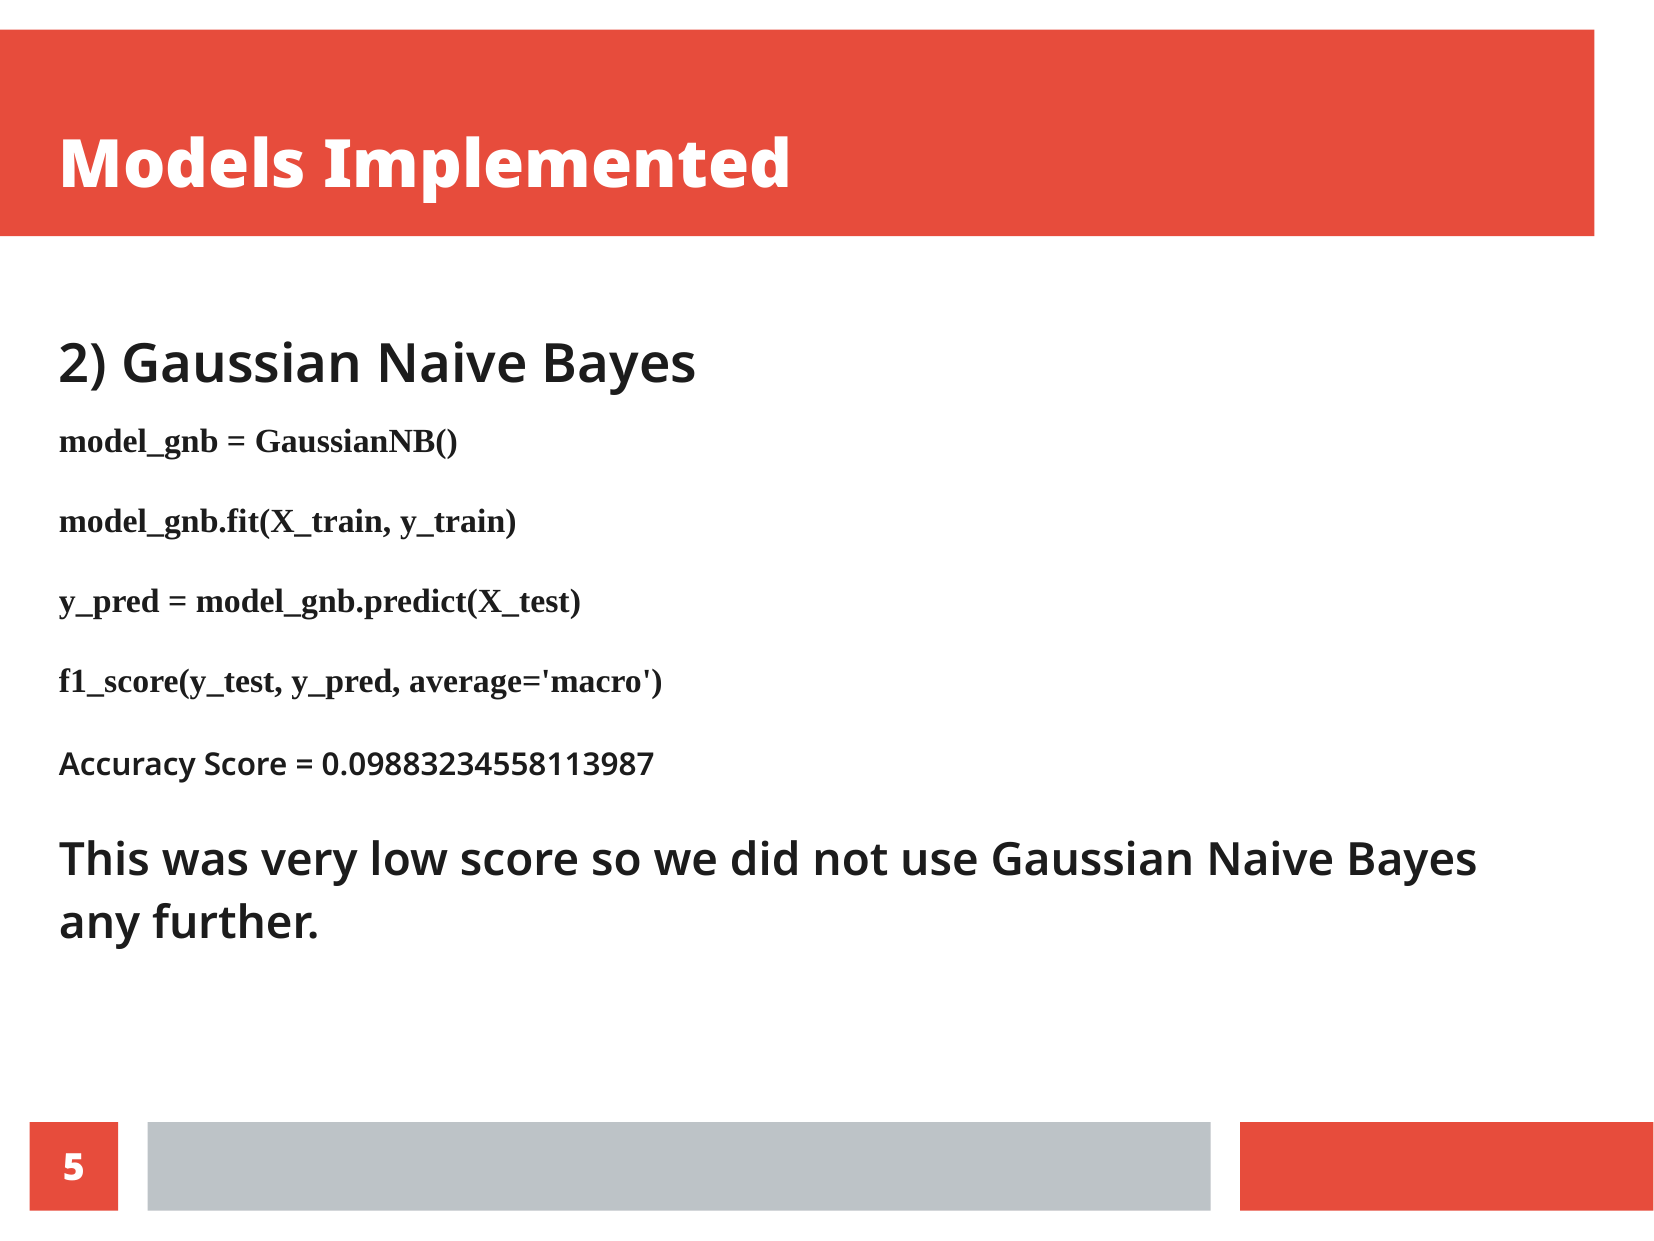

# Models Implemented
2) Gaussian Naive Bayes
model_gnb = GaussianNB()
model_gnb.fit(X_train, y_train)
y_pred = model_gnb.predict(X_test)
f1_score(y_test, y_pred, average='macro')
Accuracy Score = 0.09883234558113987
This was very low score so we did not use Gaussian Naive Bayes any further.
5